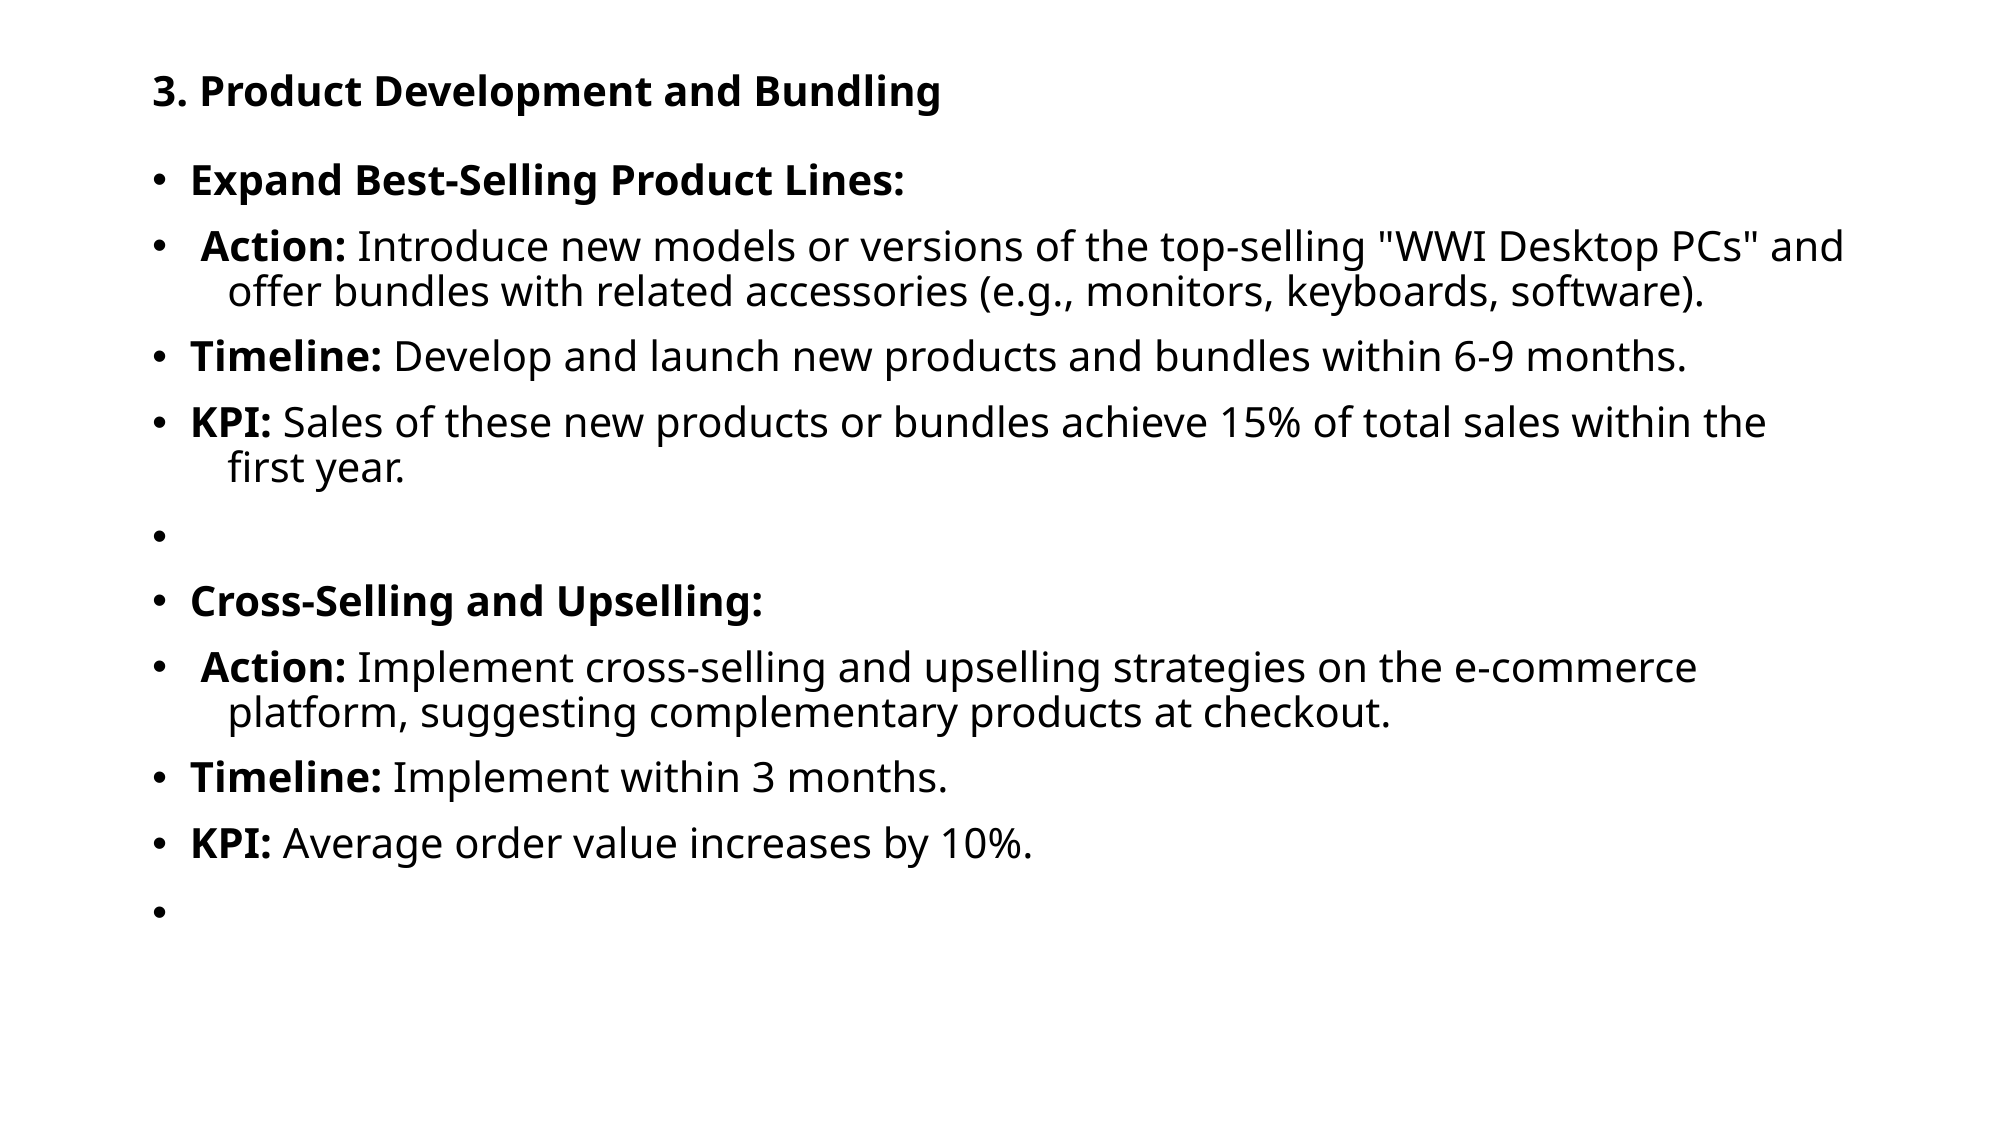

# 3. Product Development and Bundling
Expand Best-Selling Product Lines:
 Action: Introduce new models or versions of the top-selling "WWI Desktop PCs" and offer bundles with related accessories (e.g., monitors, keyboards, software).
Timeline: Develop and launch new products and bundles within 6-9 months.
KPI: Sales of these new products or bundles achieve 15% of total sales within the first year.
Cross-Selling and Upselling:
 Action: Implement cross-selling and upselling strategies on the e-commerce platform, suggesting complementary products at checkout.
Timeline: Implement within 3 months.
KPI: Average order value increases by 10%.